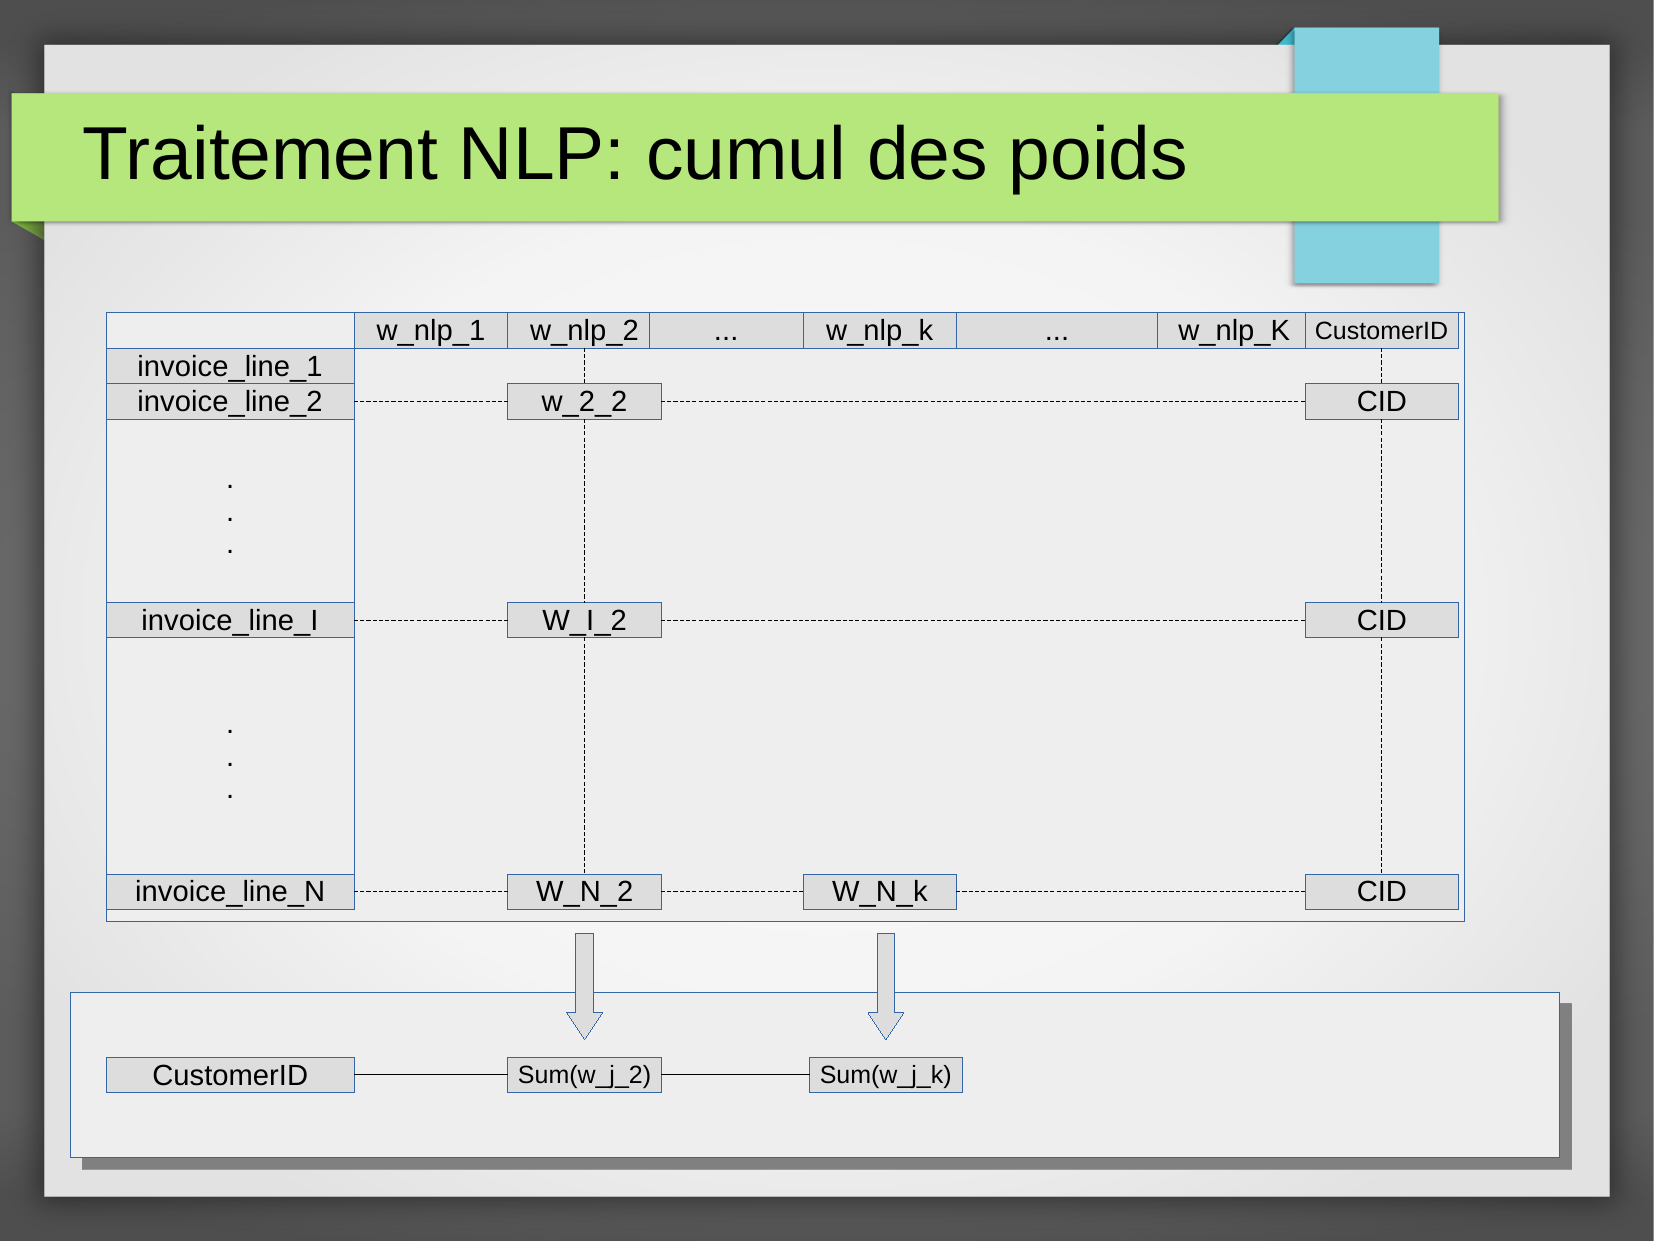

# Traitement NLP: cumul des poids
w_nlp_1
w_nlp_2
...
w_nlp_k
...
w_nlp_K
CustomerID
invoice_line_1
invoice_line_2
w_2_2
CID
.
.
.
invoice_line_I
W_I_2
CID
.
.
.
invoice_line_N
W_N_2
W_N_k
CID
CustomerID
Sum(w_j_2)
Sum(w_j_k)